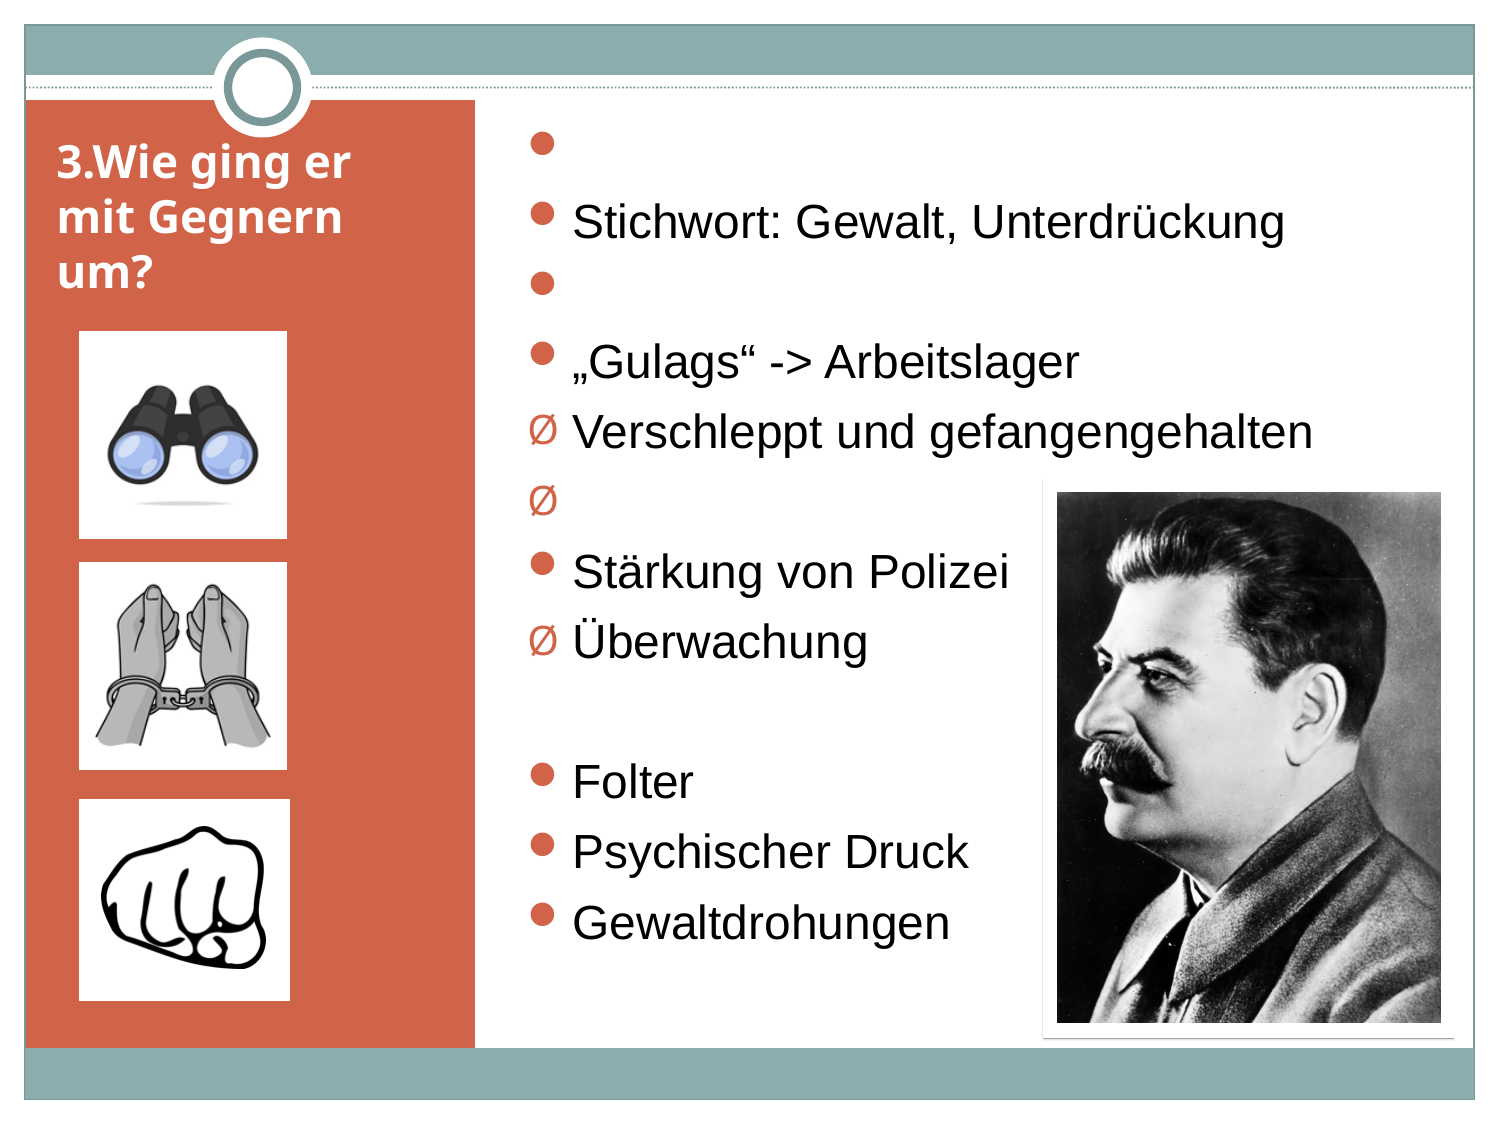

Stichwort: Gewalt, Unterdrückung
„Gulags“ -> Arbeitslager
Verschleppt und gefangengehalten
Stärkung von Polizei
Überwachung
Folter
Psychischer Druck
Gewaltdrohungen
# 3.Wie ging er mit Gegnern um?